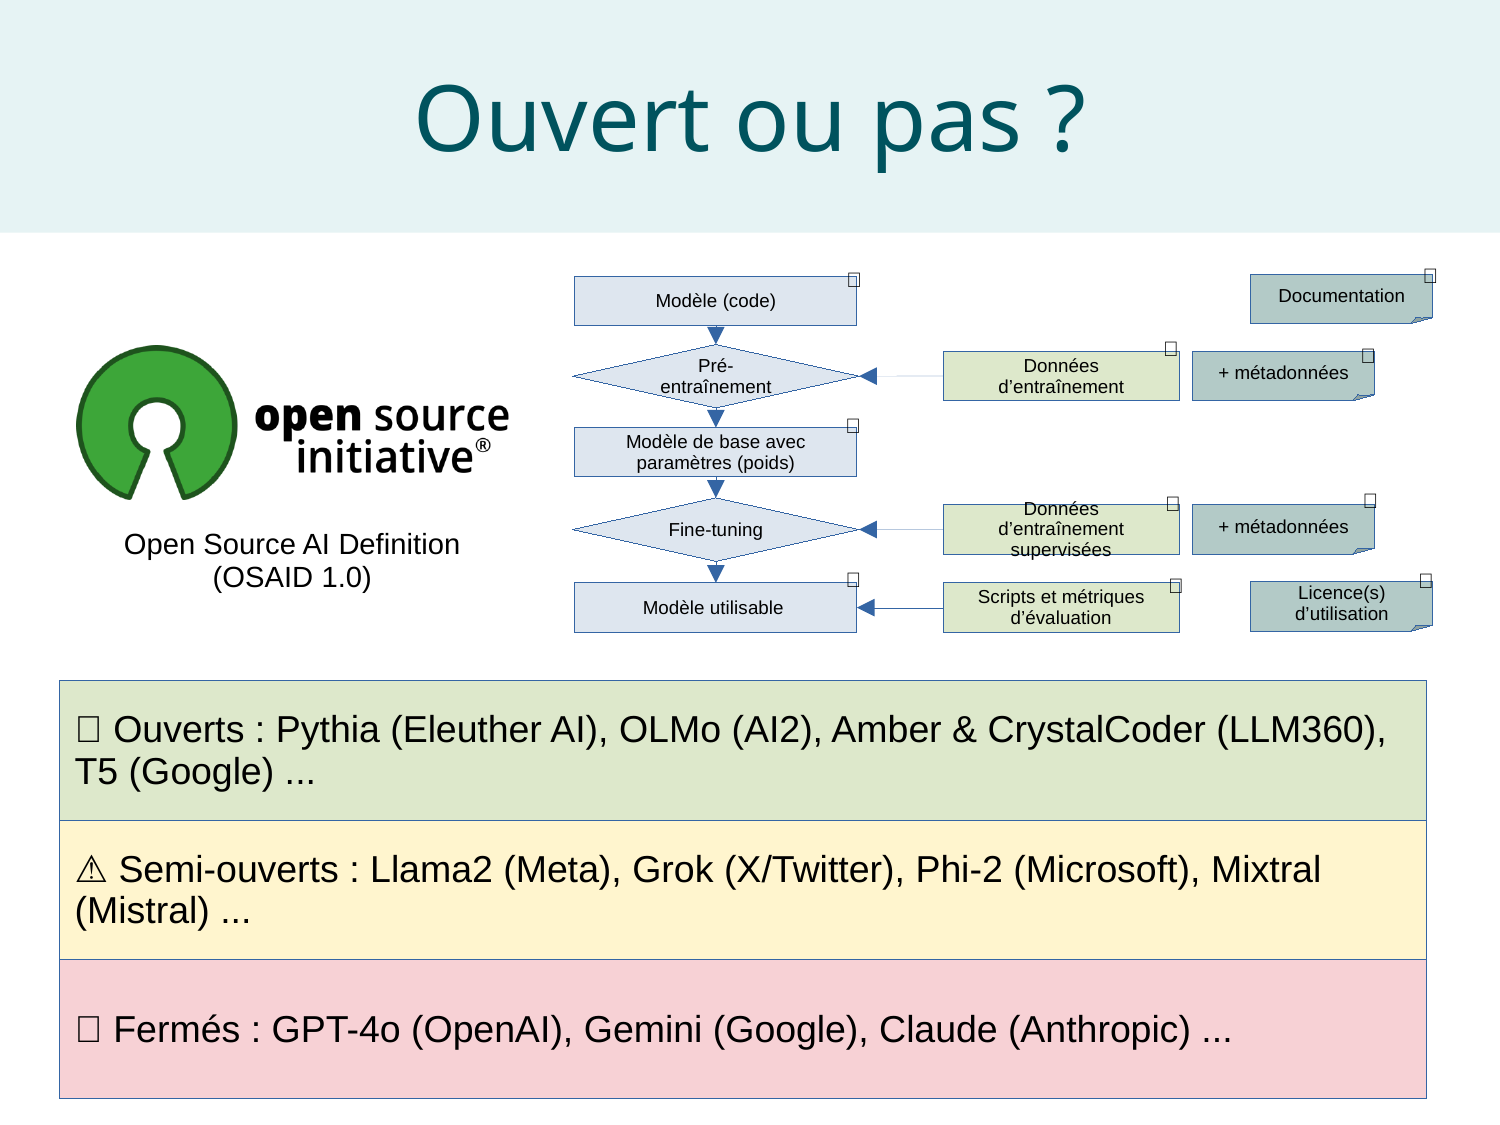

# Ouvert ou pas ?
✅
✅
Documentation
Modèle (code)
Pré-entraînement
Données d’entraînement
+ métadonnées
Modèle de base avec paramètres (poids)
Fine-tuning
Données d’entraînement supervisées
+ métadonnées
Licence(s) d’utilisation
Modèle utilisable
Scripts et métriques d’évaluation
❌
✅
✅
✅
❌
Open Source AI Definition
(OSAID 1.0)
✅
✅
✅
✅ Ouverts : Pythia (Eleuther AI), OLMo (AI2), Amber & CrystalCoder (LLM360), T5 (Google) ...
⚠️ Semi-ouverts : Llama2 (Meta), Grok (X/Twitter), Phi-2 (Microsoft), Mixtral (Mistral) ...
❌ Fermés : GPT-4o (OpenAI), Gemini (Google), Claude (Anthropic) ...